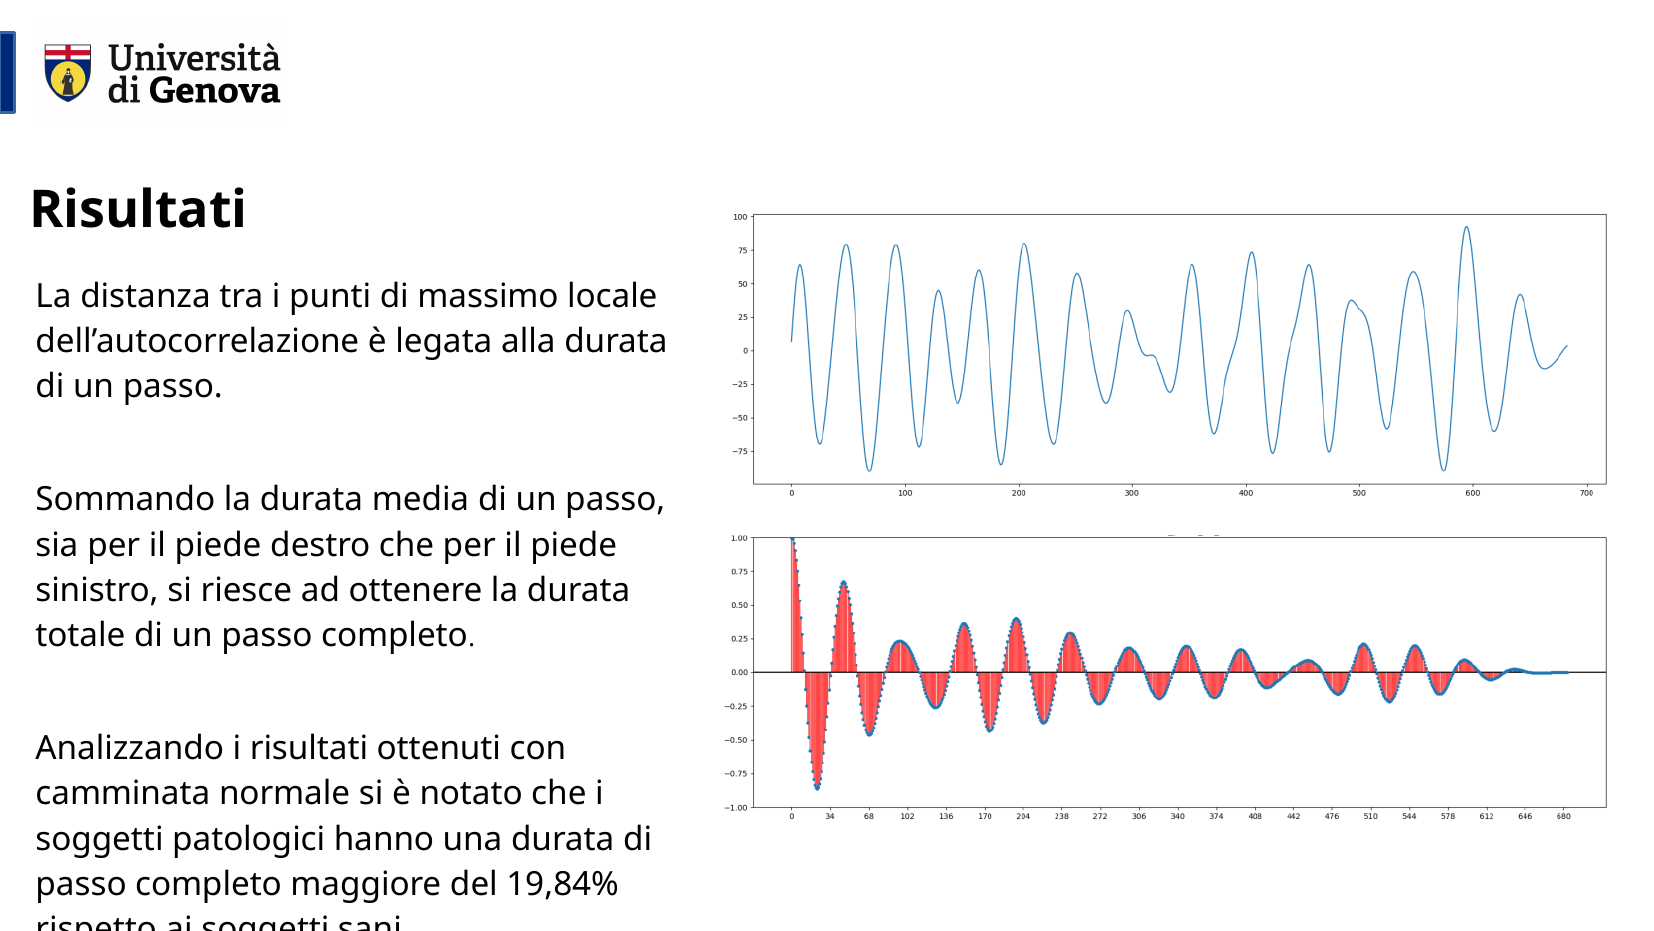

# Risultati
La distanza tra i punti di massimo locale dell’autocorrelazione è legata alla durata di un passo.
Sommando la durata media di un passo, sia per il piede destro che per il piede sinistro, si riesce ad ottenere la durata totale di un passo completo.
Analizzando i risultati ottenuti con camminata normale si è notato che i soggetti patologici hanno una durata di passo completo maggiore del 19,84% rispetto ai soggetti sani.